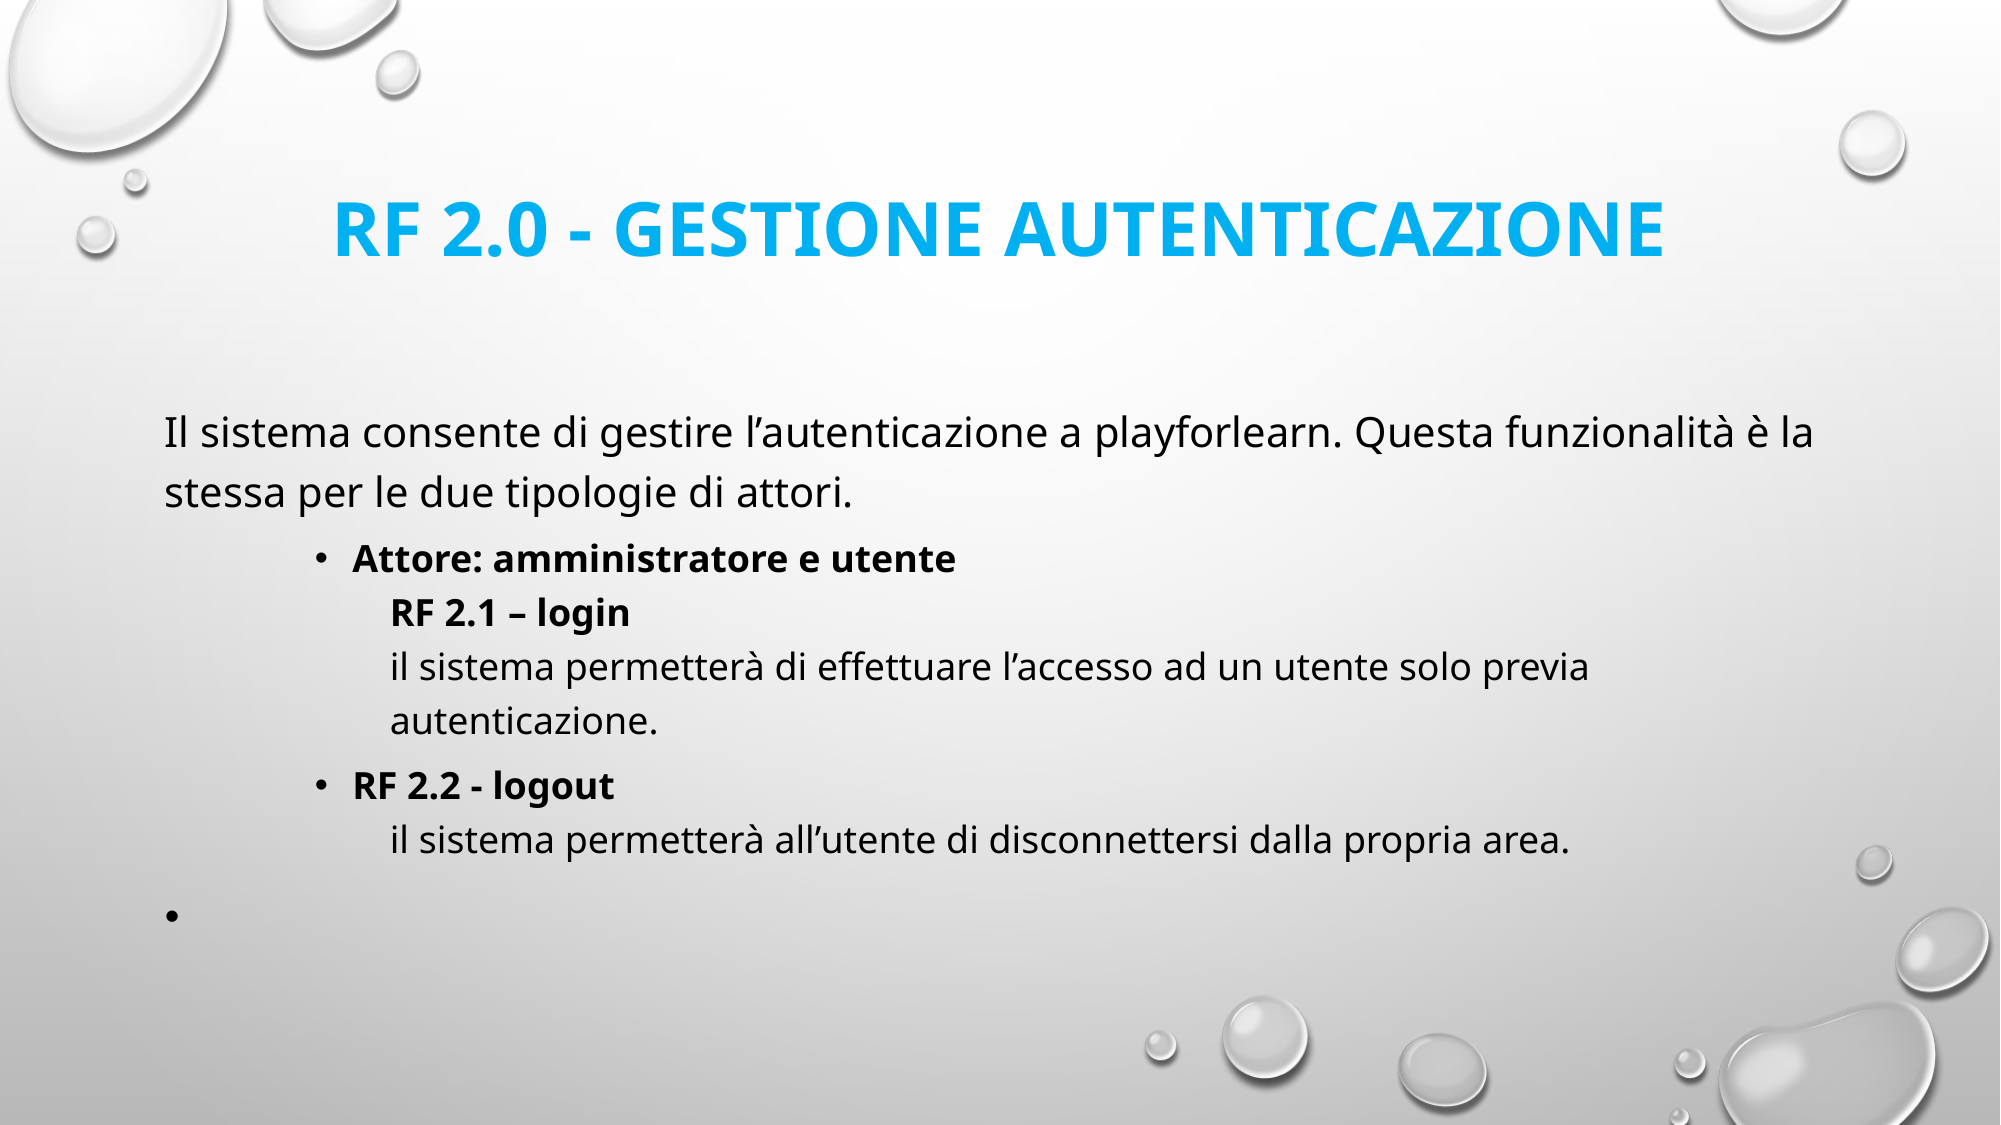

# RF 2.0 - Gestione Autenticazione
Il sistema consente di gestire l’autenticazione a playforlearn. Questa funzionalità è la stessa per le due tipologie di attori.
Attore: amministratore e utente
RF 2.1 – login
il sistema permetterà di effettuare l’accesso ad un utente solo previa autenticazione.
RF 2.2 - logout
il sistema permetterà all’utente di disconnettersi dalla propria area.